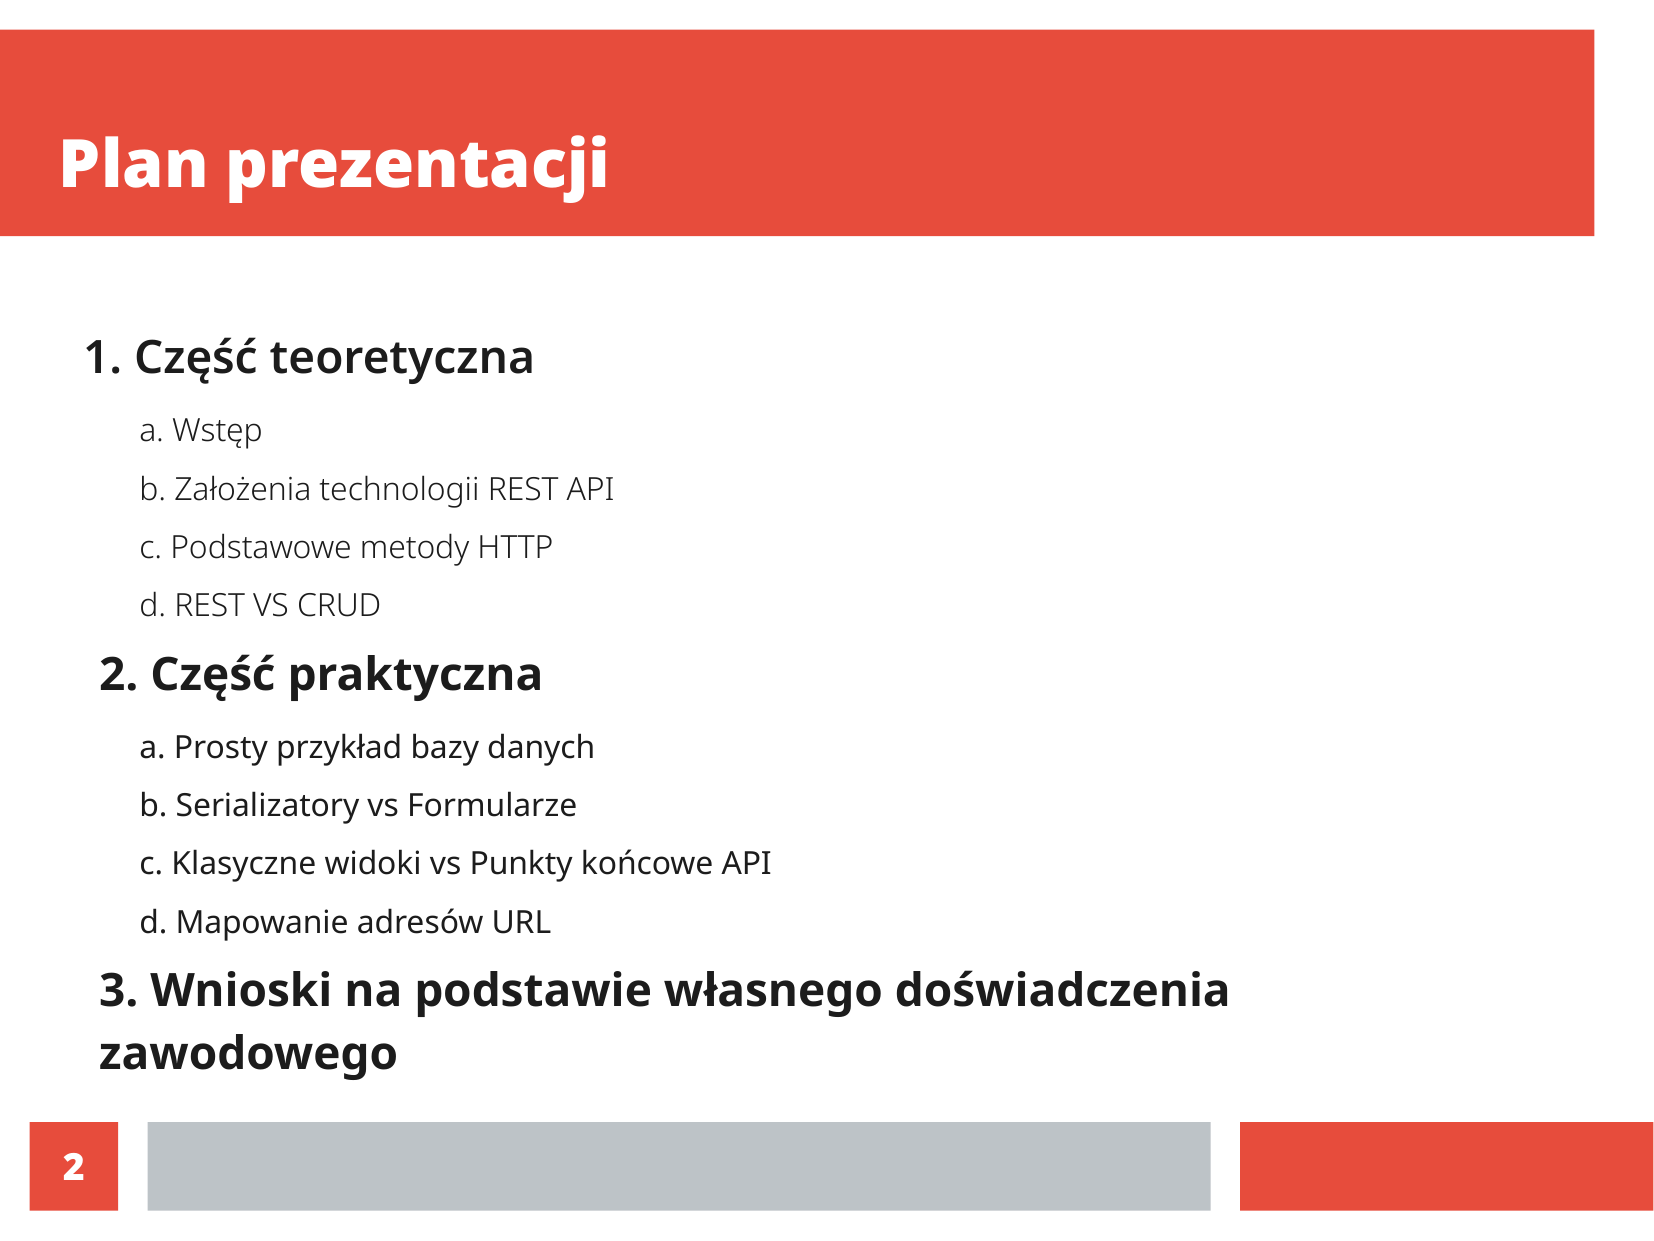

# Plan prezentacji
 1. Część teoretyczna
a. Wstęp
b. Założenia technologii REST API
c. Podstawowe metody HTTP
d. REST VS CRUD
2. Część praktyczna
a. Prosty przykład bazy danych
b. Serializatory vs Formularze
c. Klasyczne widoki vs Punkty końcowe API
d. Mapowanie adresów URL
3. Wnioski na podstawie własnego doświadczenia 	 	zawodowego
2